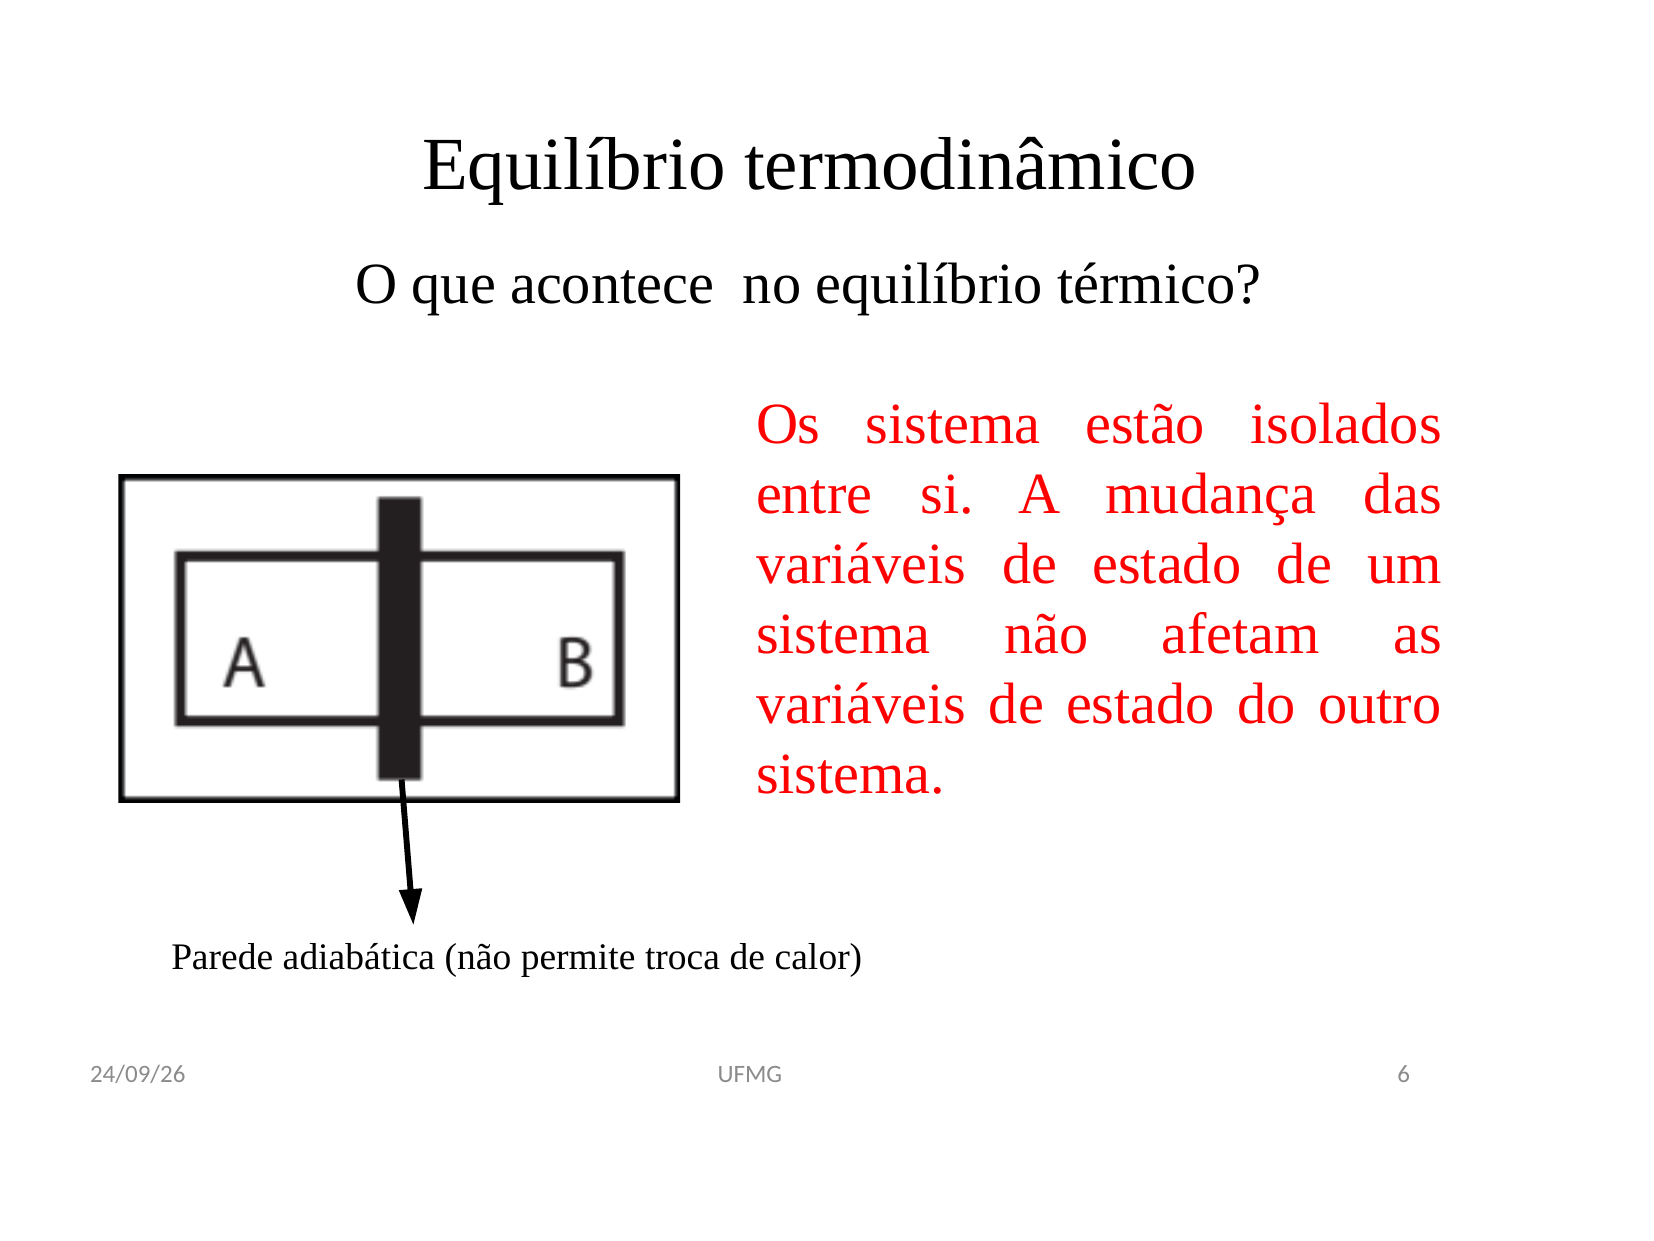

Equilíbrio termodinâmico
O que acontece no equilíbrio térmico?
Os sistema estão isolados entre si. A mudança das variáveis de estado de um sistema não afetam as variáveis de estado do outro sistema.
 Parede adiabática (não permite troca de calor)
UFMG
2